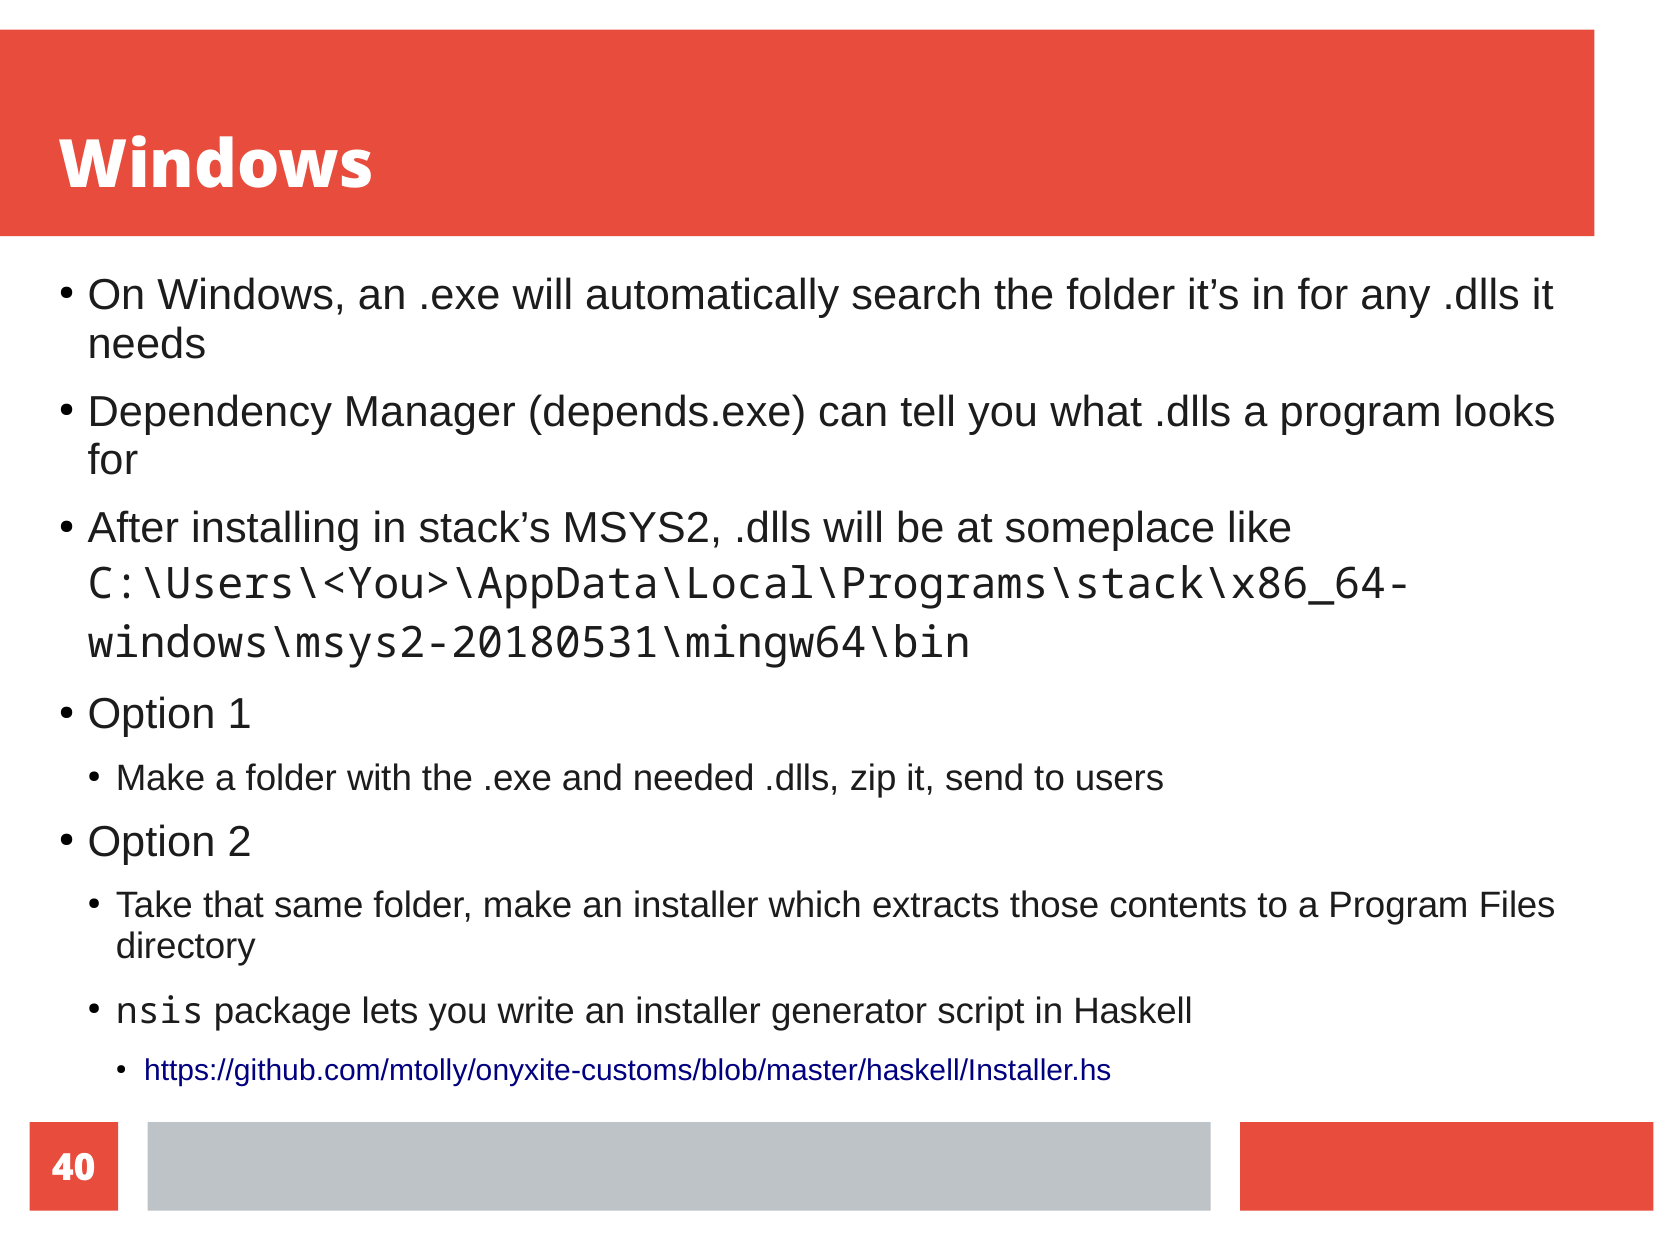

# Windows
On Windows, an .exe will automatically search the folder it’s in for any .dlls it needs
Dependency Manager (depends.exe) can tell you what .dlls a program looks for
After installing in stack’s MSYS2, .dlls will be at someplace like
C:\Users\<You>\AppData\Local\Programs\stack\x86_64-windows\msys2-20180531\mingw64\bin
Option 1
Make a folder with the .exe and needed .dlls, zip it, send to users
Option 2
Take that same folder, make an installer which extracts those contents to a Program Files directory
nsis package lets you write an installer generator script in Haskell
https://github.com/mtolly/onyxite-customs/blob/master/haskell/Installer.hs
40